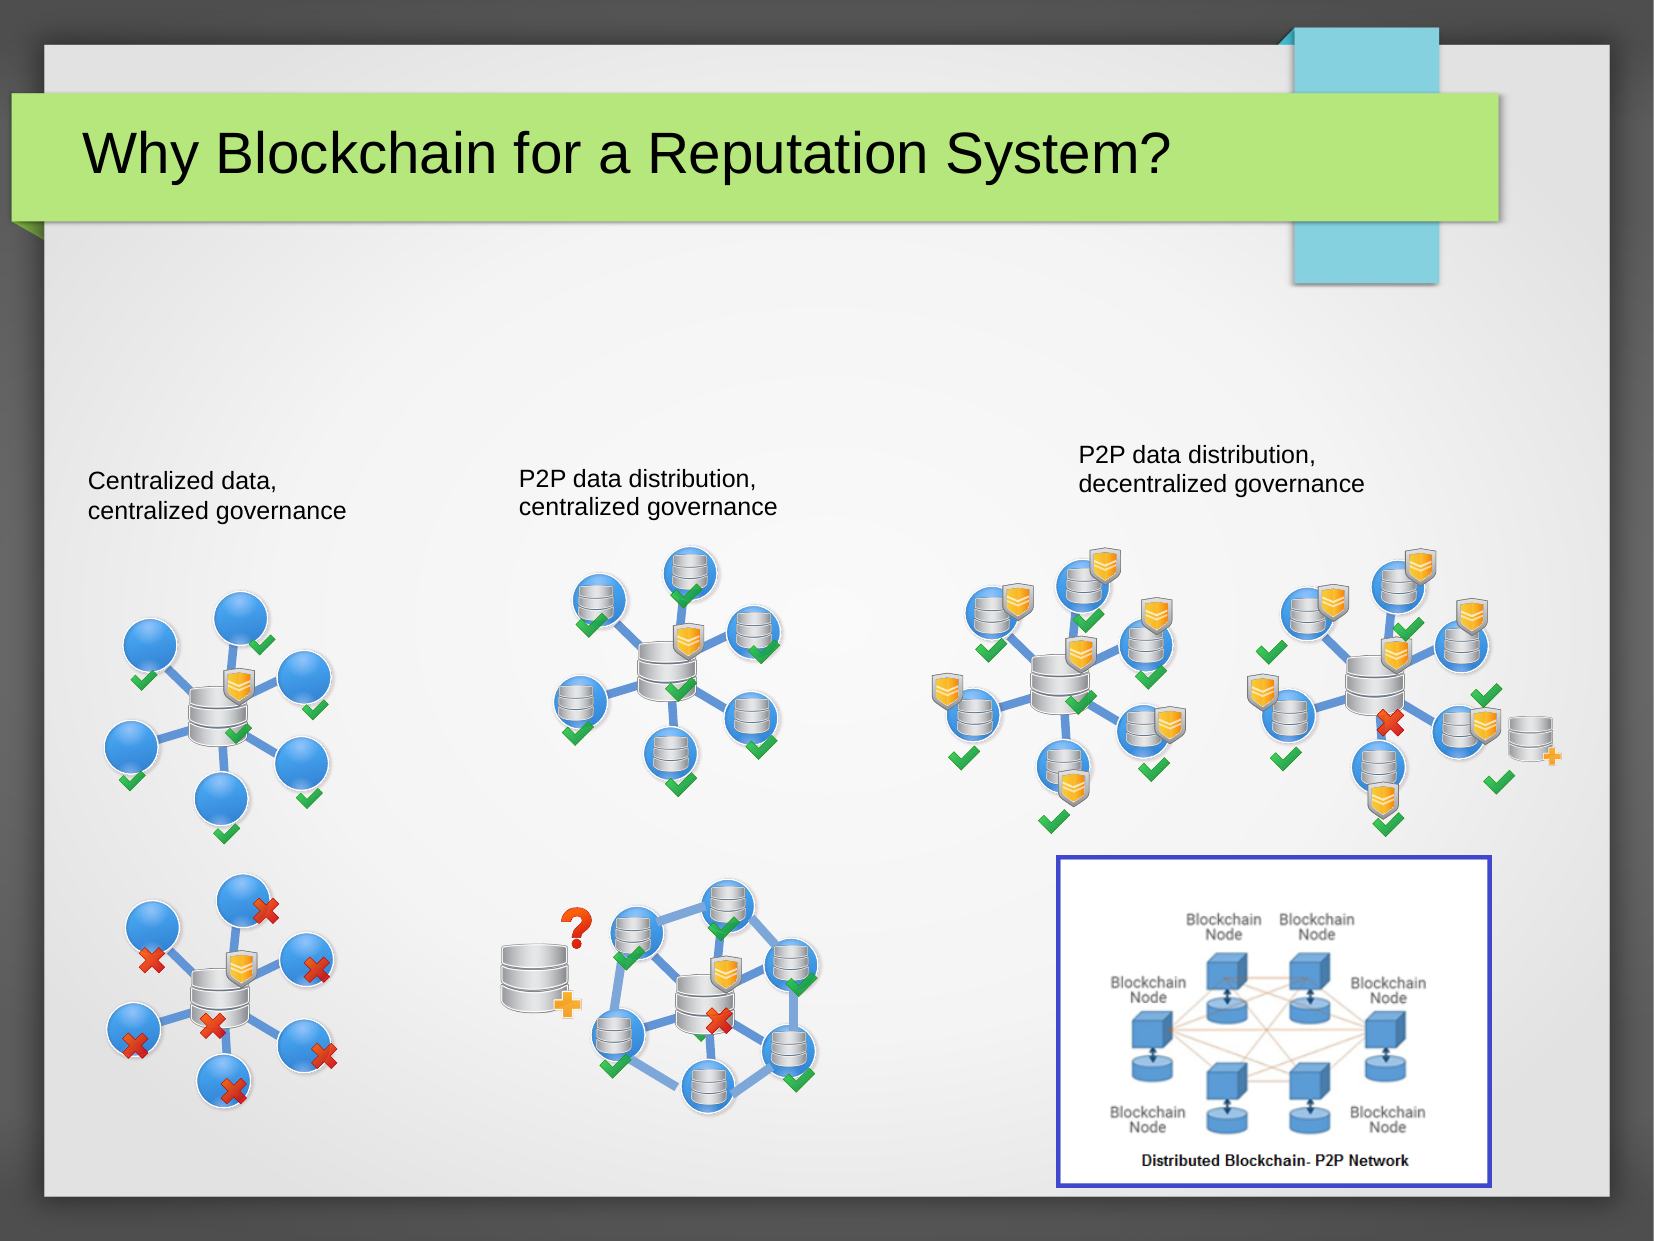

# Why Blockchain for a Reputation System?
P2P data distribution, decentralized governance
P2P data distribution, centralized governance
Centralized data, centralized governance